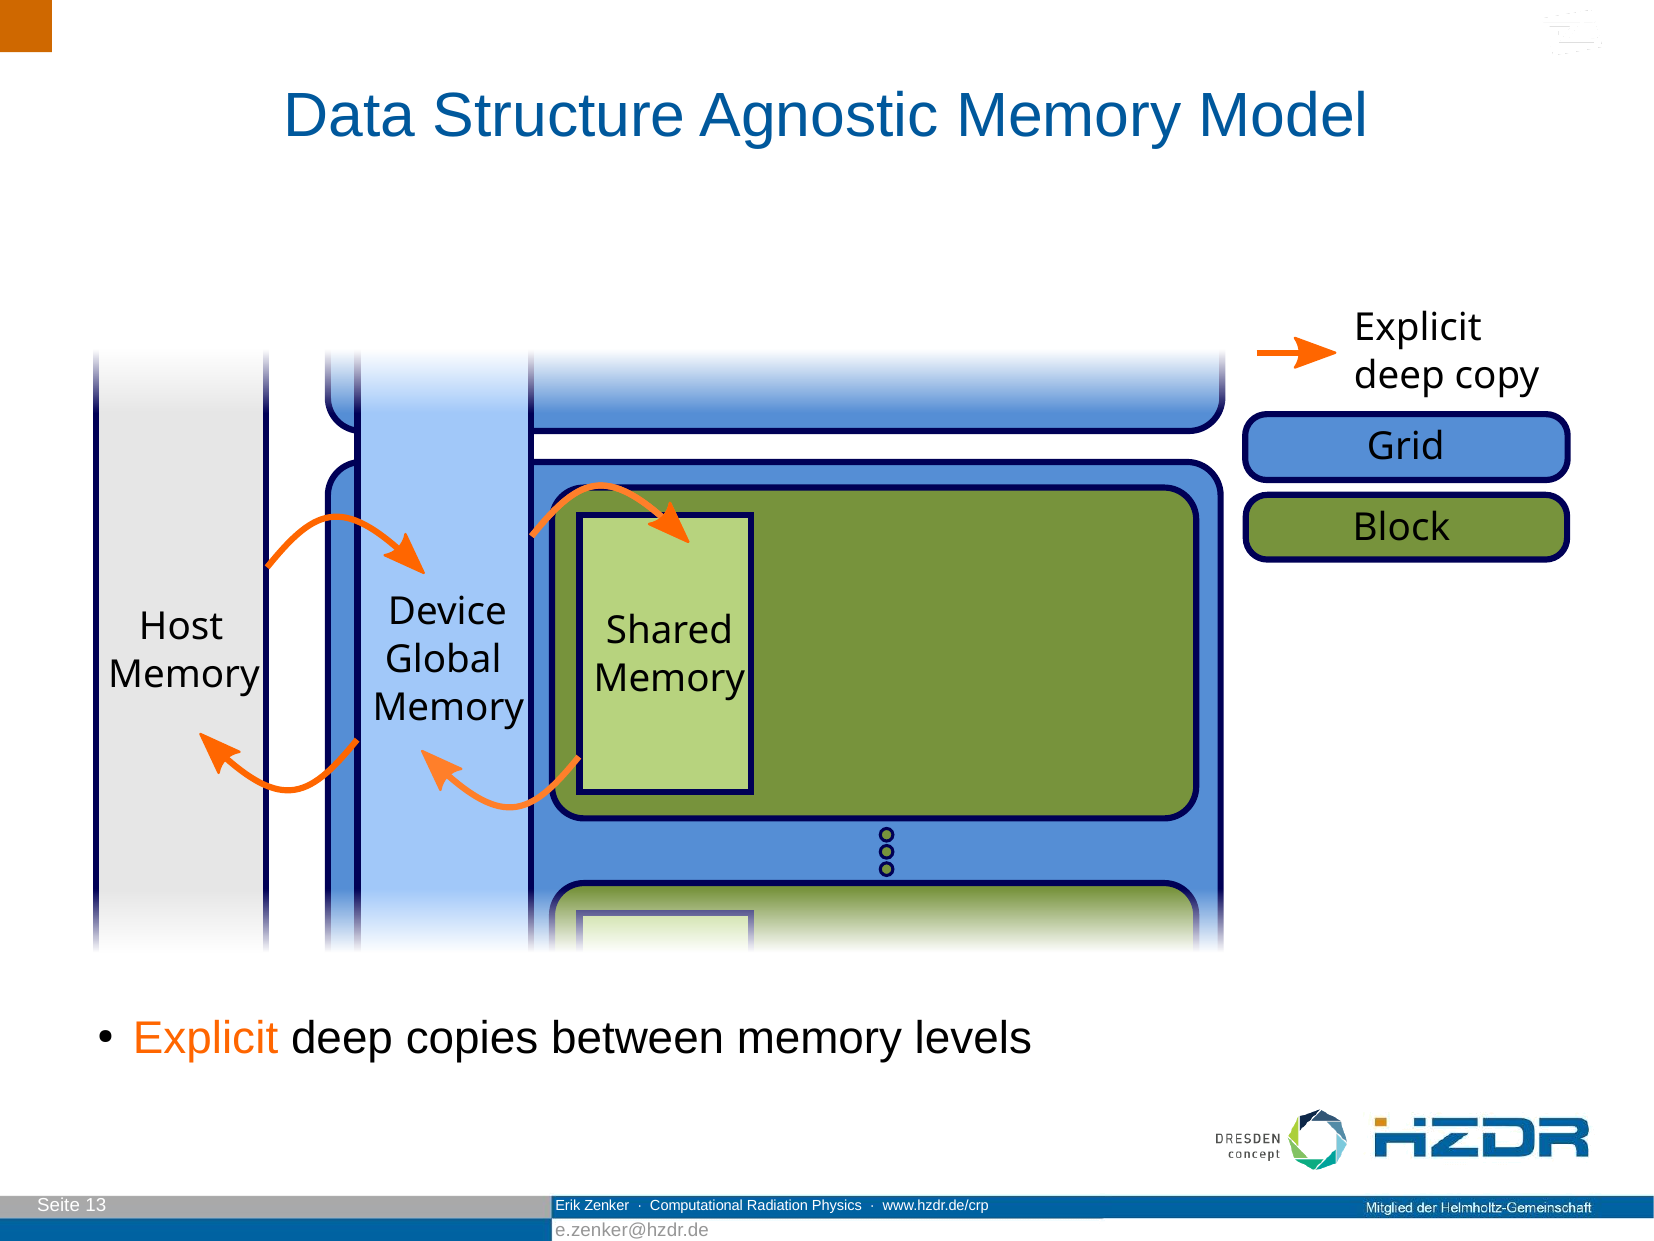

# Data Structure Agnostic Memory Model
Explicit deep copies between memory levels